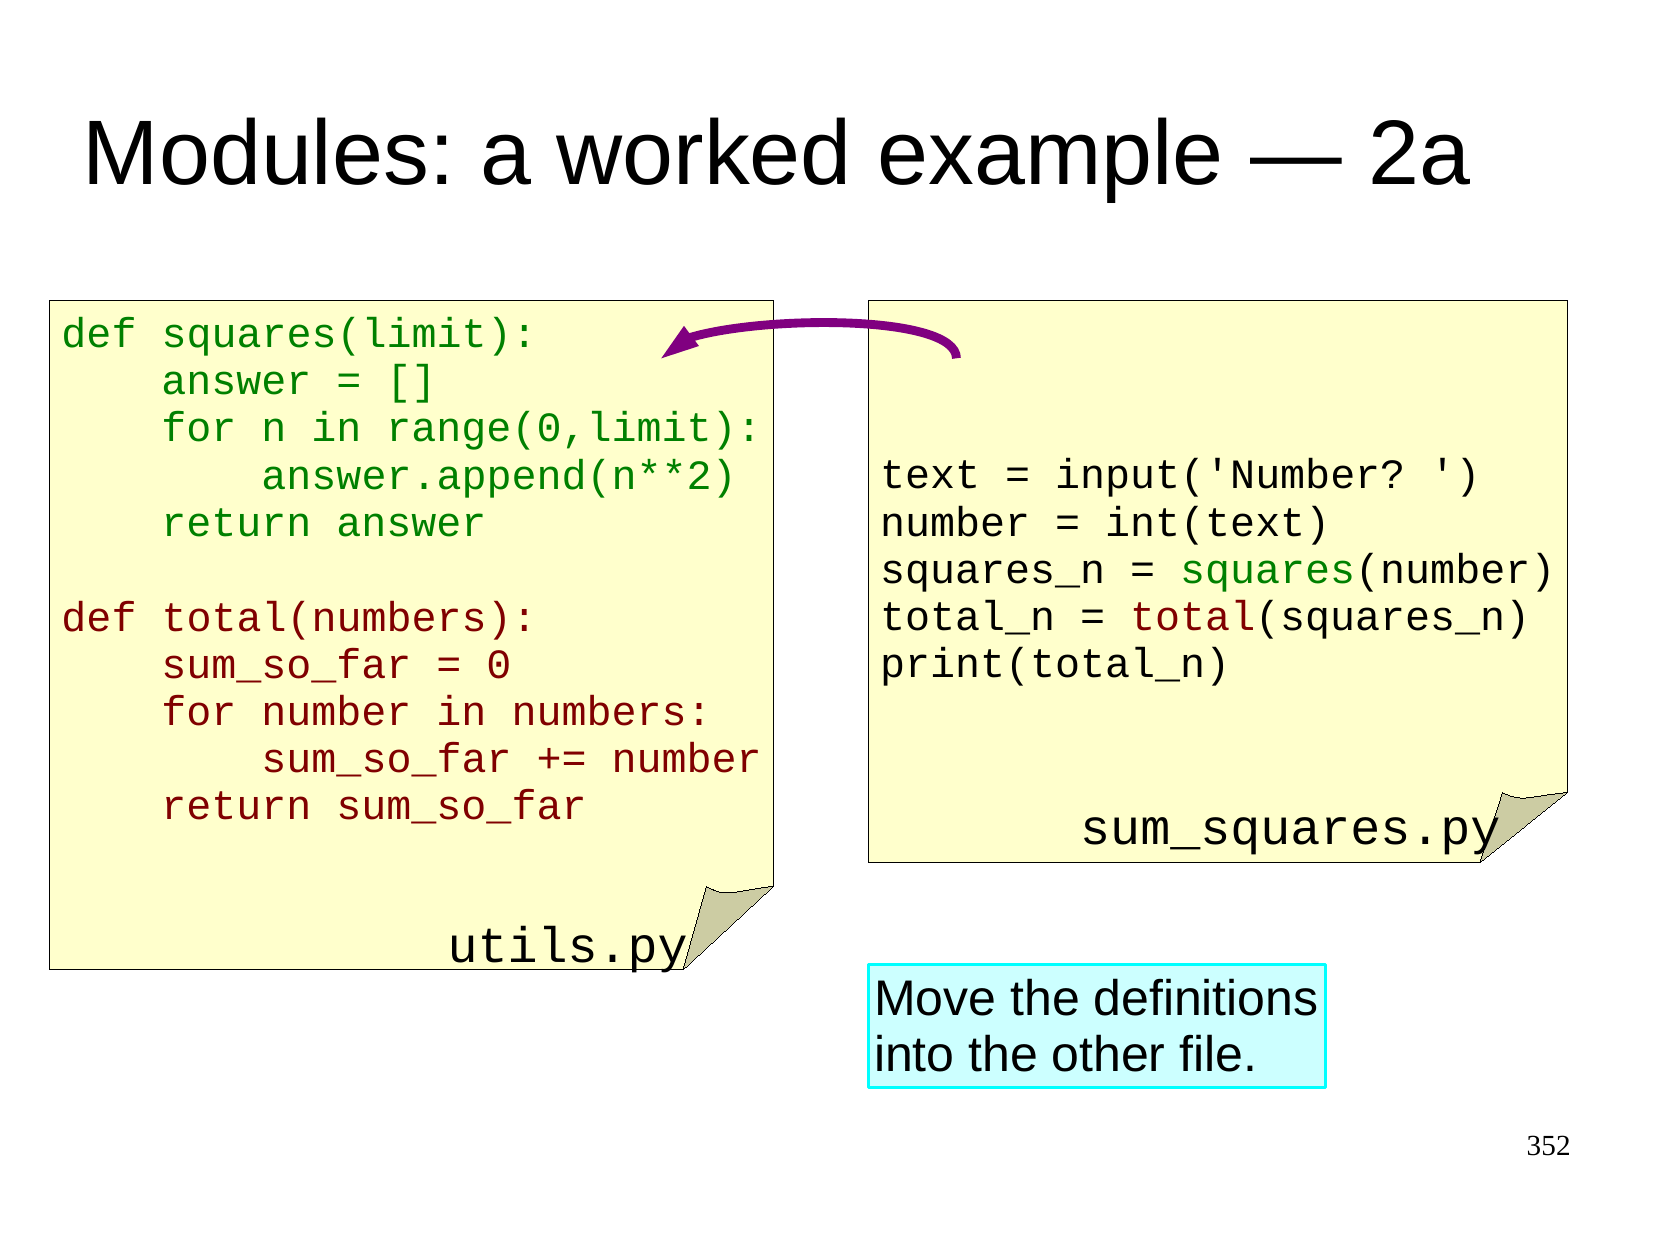

# Modules: a worked example ― 2a
text = input('Number? ')
number = int(text)
squares_n = squares(number)
total_n = total(squares_n)
print(total_n)
def squares(limit):
 answer = []
 for n in range(0,limit):
 answer.append(n**2)
 return answer
def total(numbers):
 sum_so_far = 0
 for number in numbers:
 sum_so_far += number
 return sum_so_far
sum_squares.py
utils.py
Move the definitions
into the other file.
352